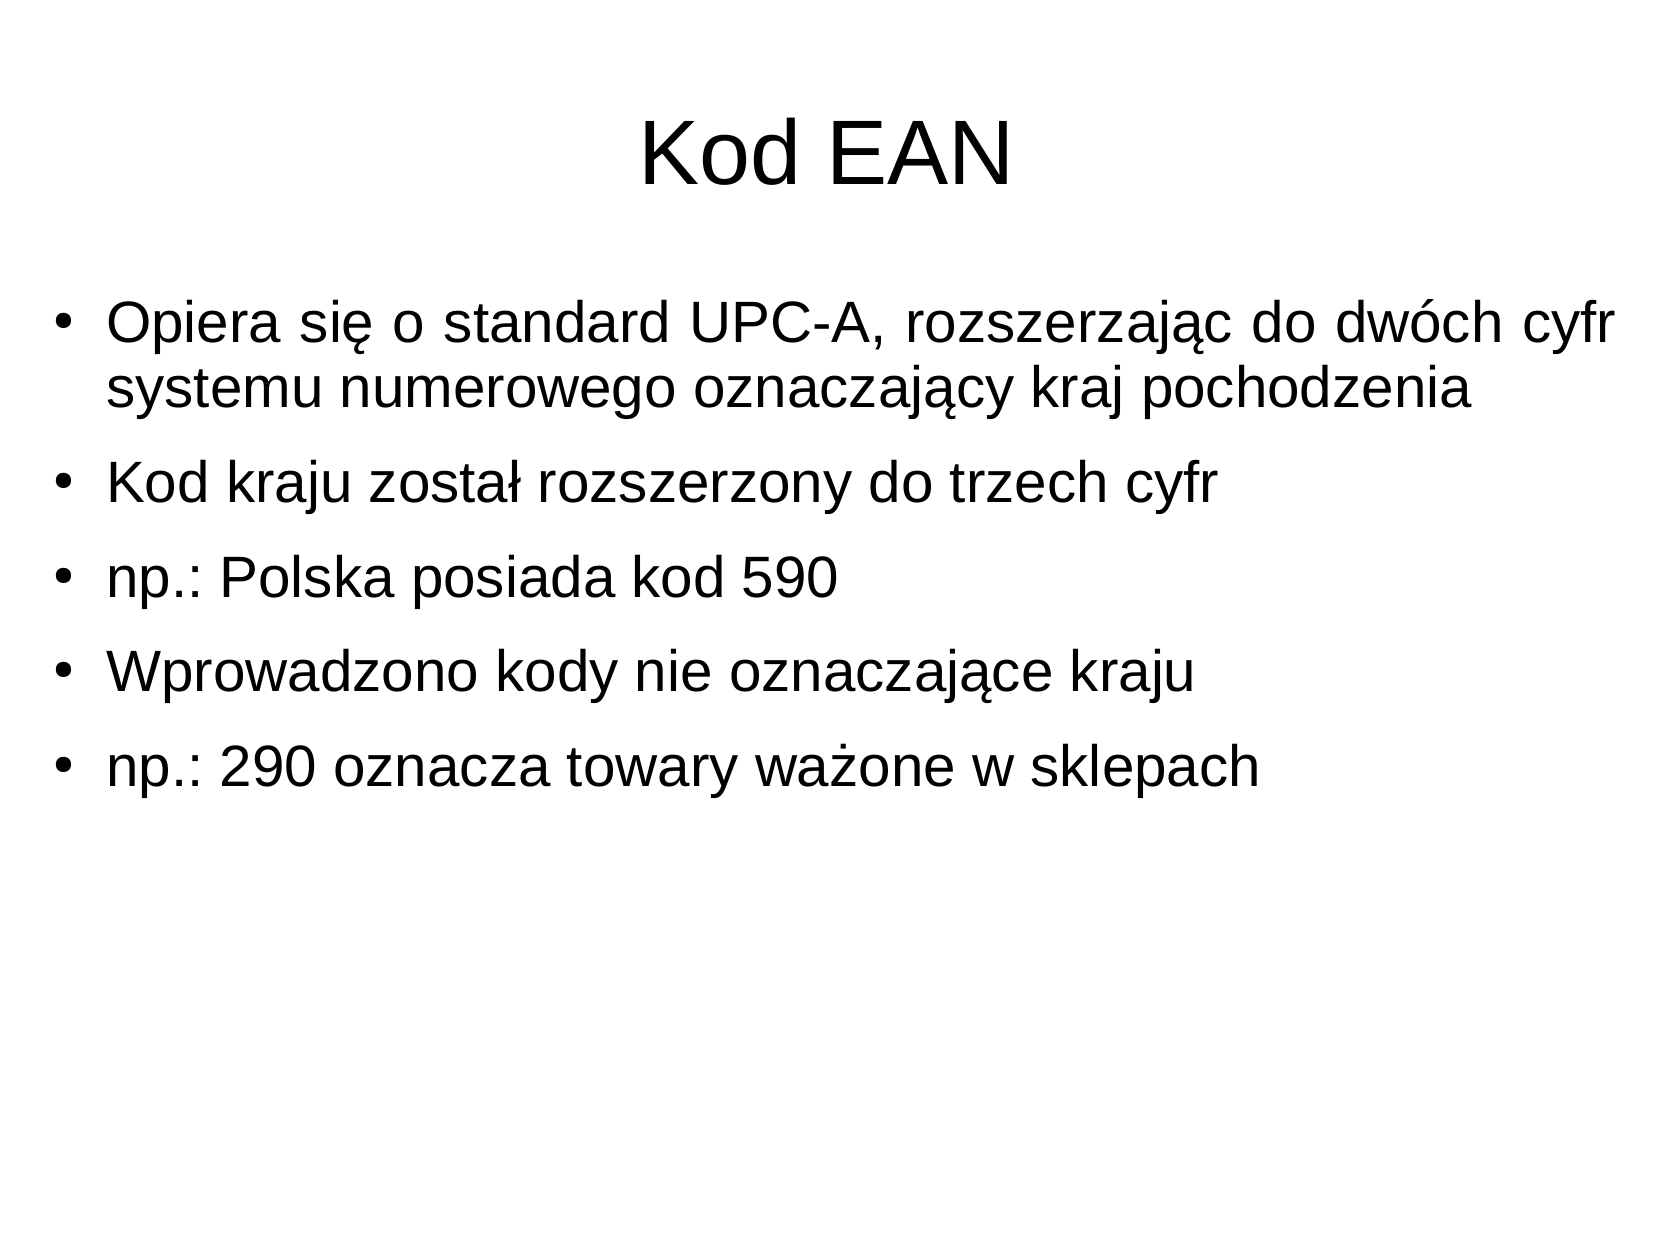

# Kod EAN
Opiera się o standard UPC-A, rozszerzając do dwóch cyfr systemu numerowego oznaczający kraj pochodzenia
Kod kraju został rozszerzony do trzech cyfr
np.: Polska posiada kod 590
Wprowadzono kody nie oznaczające kraju
np.: 290 oznacza towary ważone w sklepach